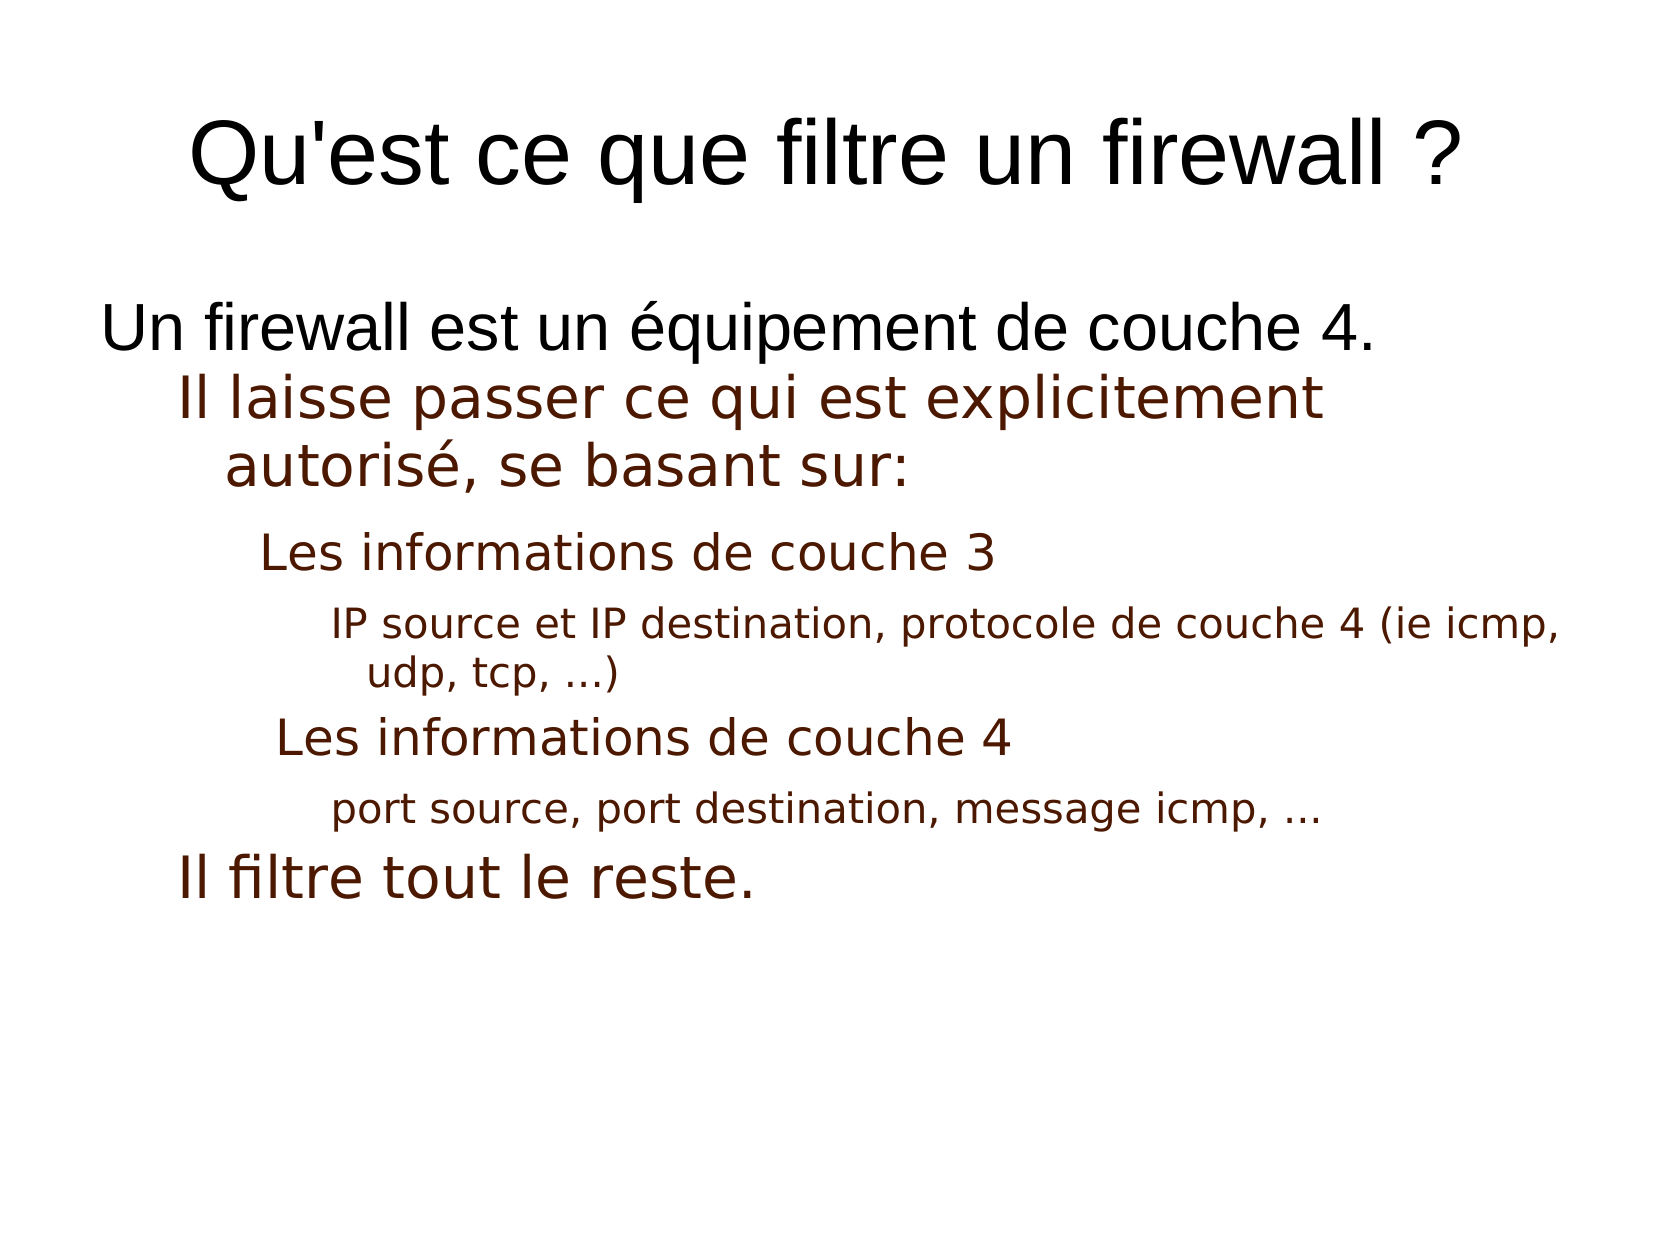

# Qu'est ce que filtre un firewall ?
Un firewall est un équipement de couche 4.
Il laisse passer ce qui est explicitement autorisé, se basant sur:
Les informations de couche 3
IP source et IP destination, protocole de couche 4 (ie icmp, udp, tcp, ...)
 Les informations de couche 4
port source, port destination, message icmp, ...
Il filtre tout le reste.